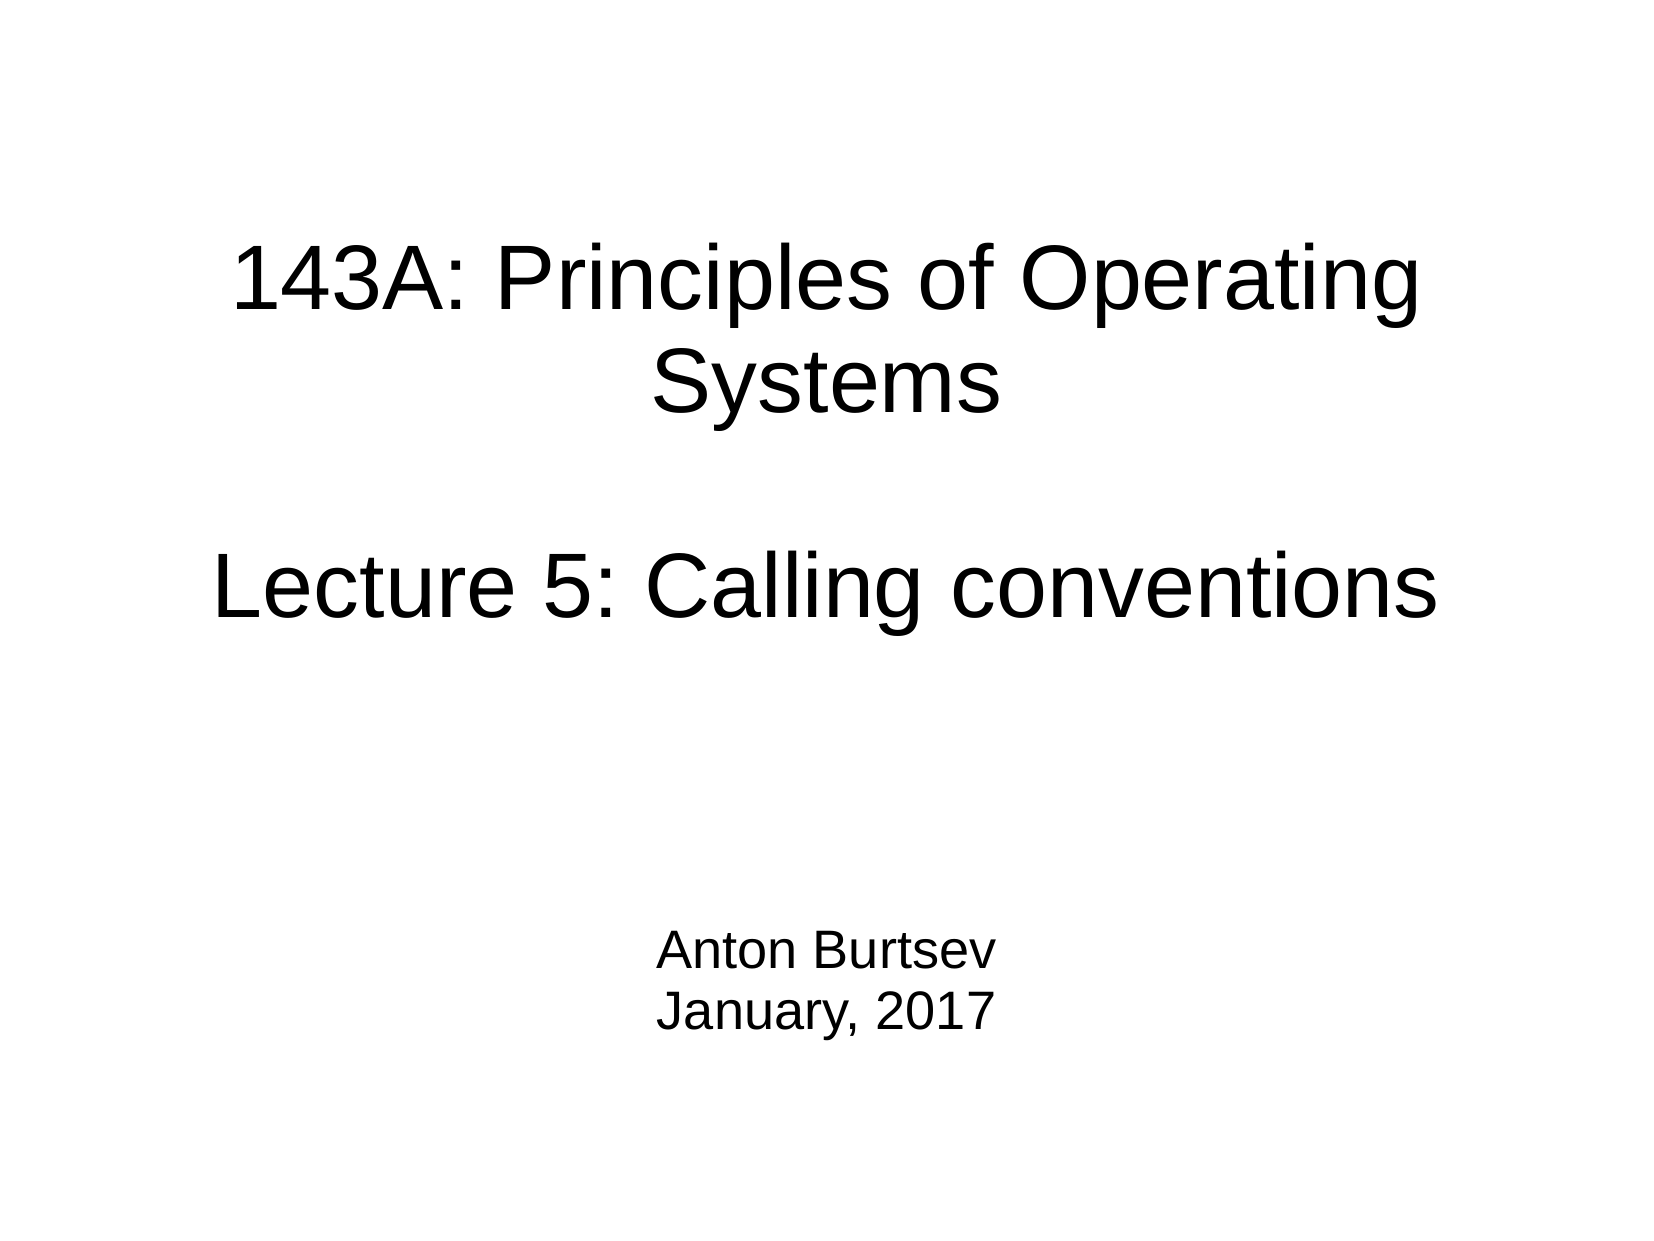

# 143A: Principles of Operating Systems Lecture 5: Calling conventions
Anton Burtsev
January, 2017